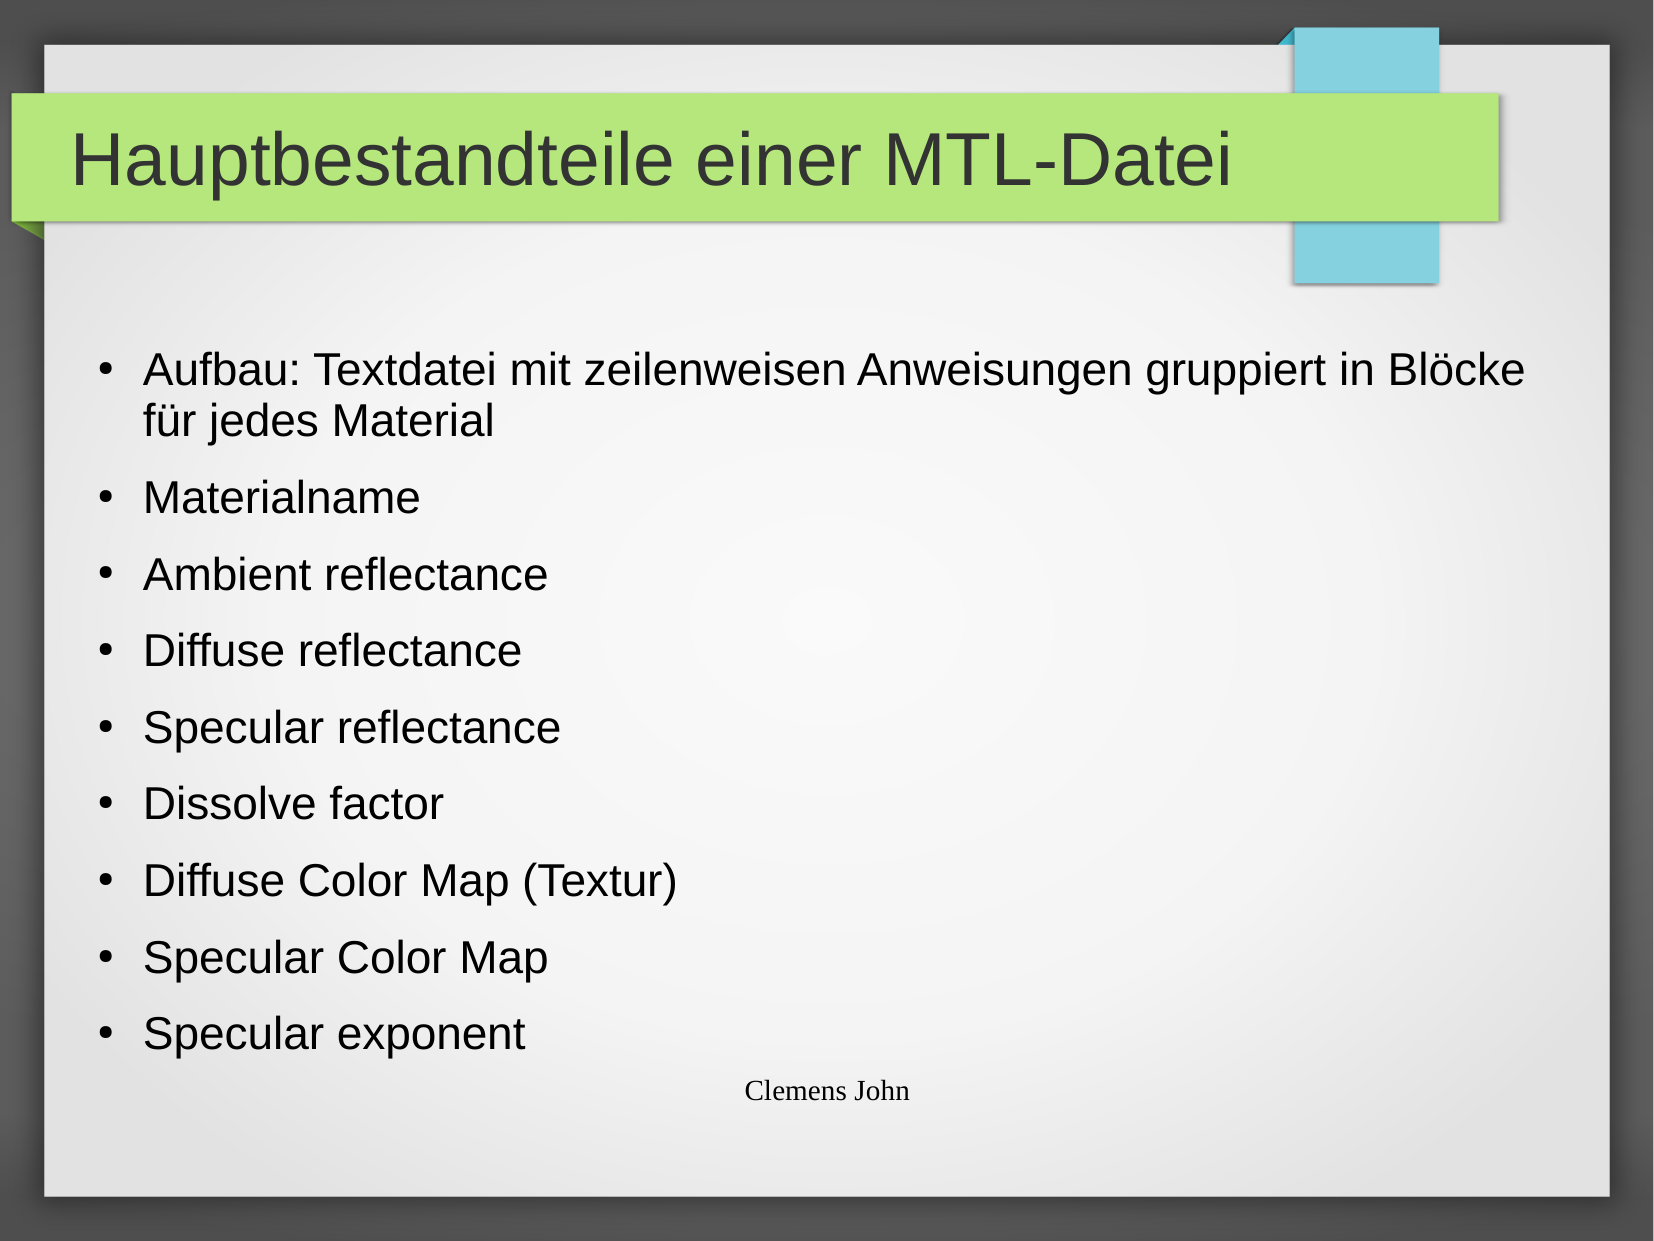

# Hauptbestandteile einer MTL-Datei
Aufbau: Textdatei mit zeilenweisen Anweisungen gruppiert in Blöcke für jedes Material
Materialname
Ambient reflectance
Diffuse reflectance
Specular reflectance
Dissolve factor
Diffuse Color Map (Textur)
Specular Color Map
Specular exponent